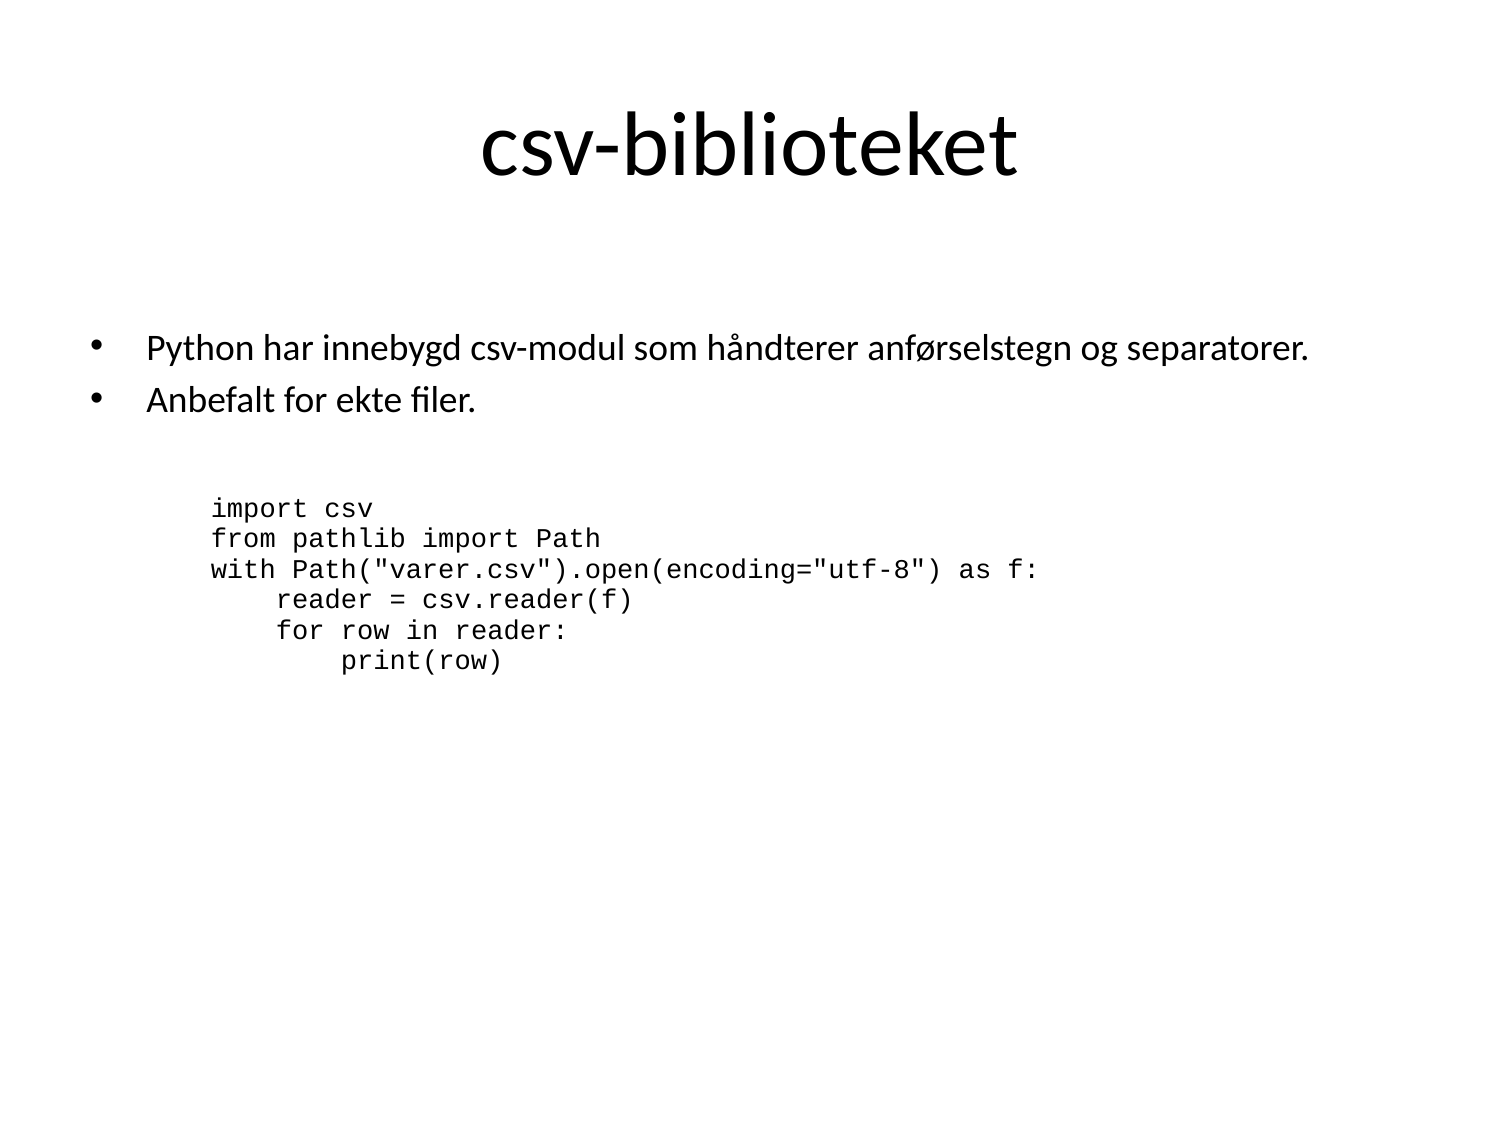

# csv-biblioteket
Python har innebygd csv-modul som håndterer anførselstegn og separatorer.
Anbefalt for ekte filer.
import csv
from pathlib import Path
with Path("varer.csv").open(encoding="utf-8") as f:
 reader = csv.reader(f)
 for row in reader:
 print(row)